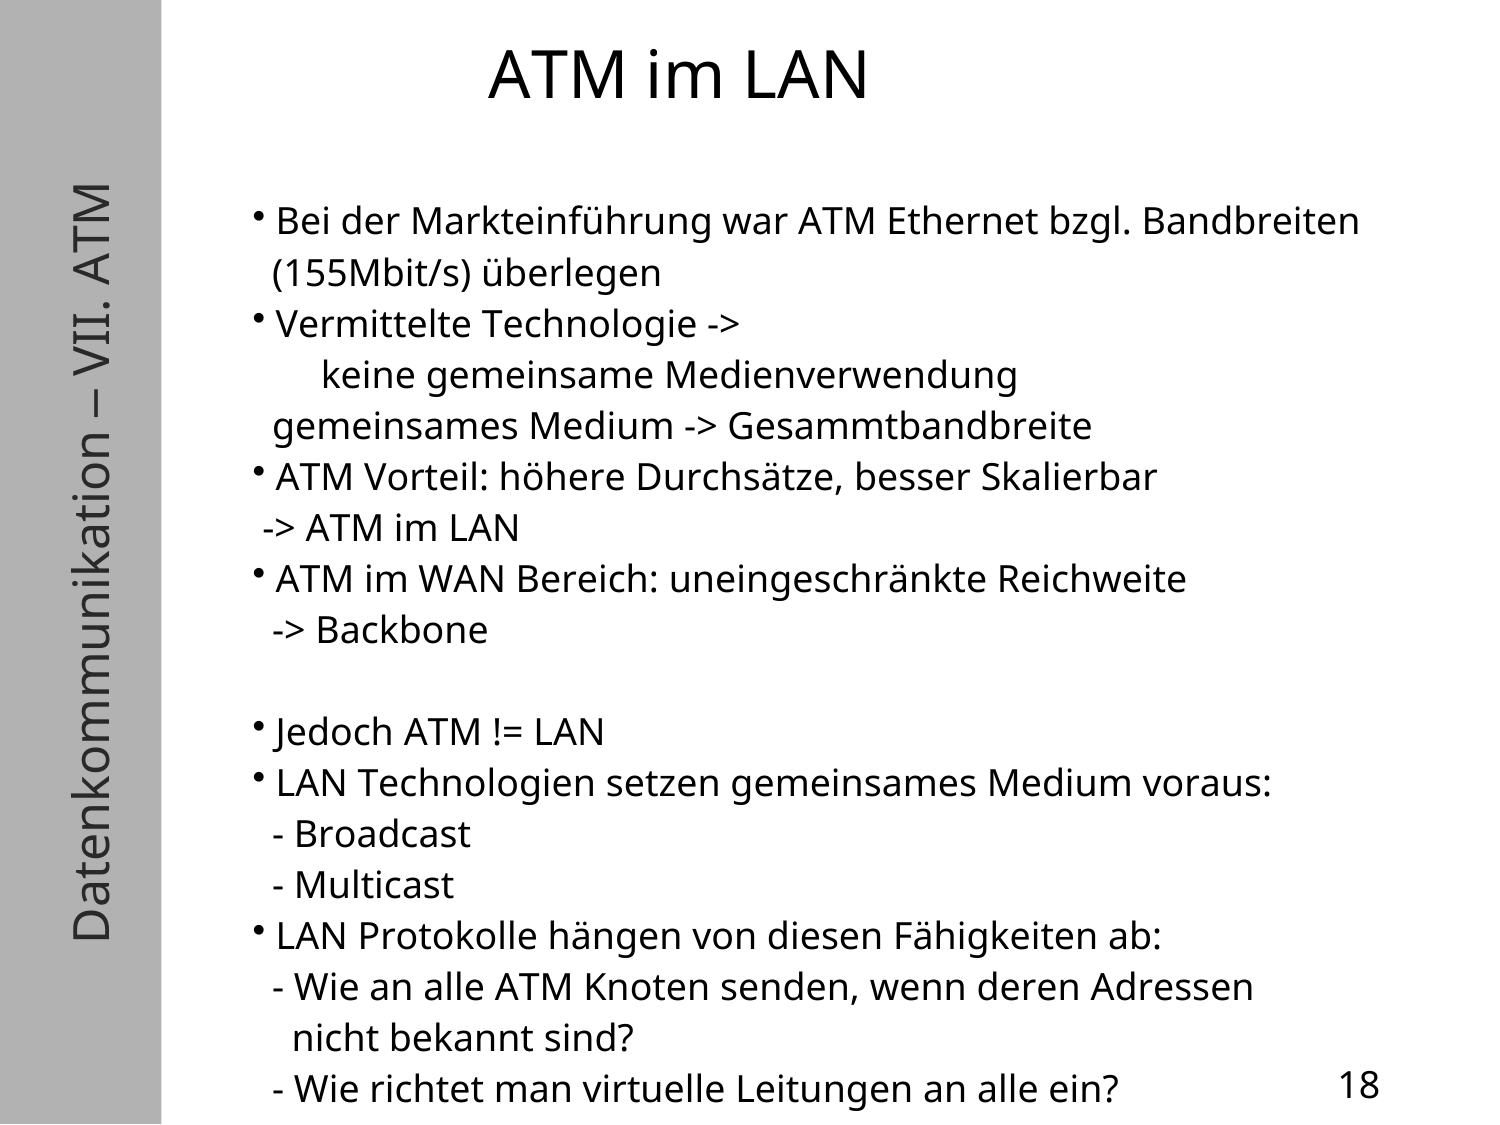

ATM im LAN
 Bei der Markteinführung war ATM Ethernet bzgl. Bandbreiten
 (155Mbit/s) überlegen
 Vermittelte Technologie ->
 keine gemeinsame Medienverwendung
 gemeinsames Medium -> Gesammtbandbreite
 ATM Vorteil: höhere Durchsätze, besser Skalierbar
 -> ATM im LAN
 ATM im WAN Bereich: uneingeschränkte Reichweite
 -> Backbone
 Jedoch ATM != LAN
 LAN Technologien setzen gemeinsames Medium voraus:
 - Broadcast
 - Multicast
 LAN Protokolle hängen von diesen Fähigkeiten ab:
 - Wie an alle ATM Knoten senden, wenn deren Adressen
 nicht bekannt sind?
 - Wie richtet man virtuelle Leitungen an alle ein?
Datenkommunikation – VII. ATM